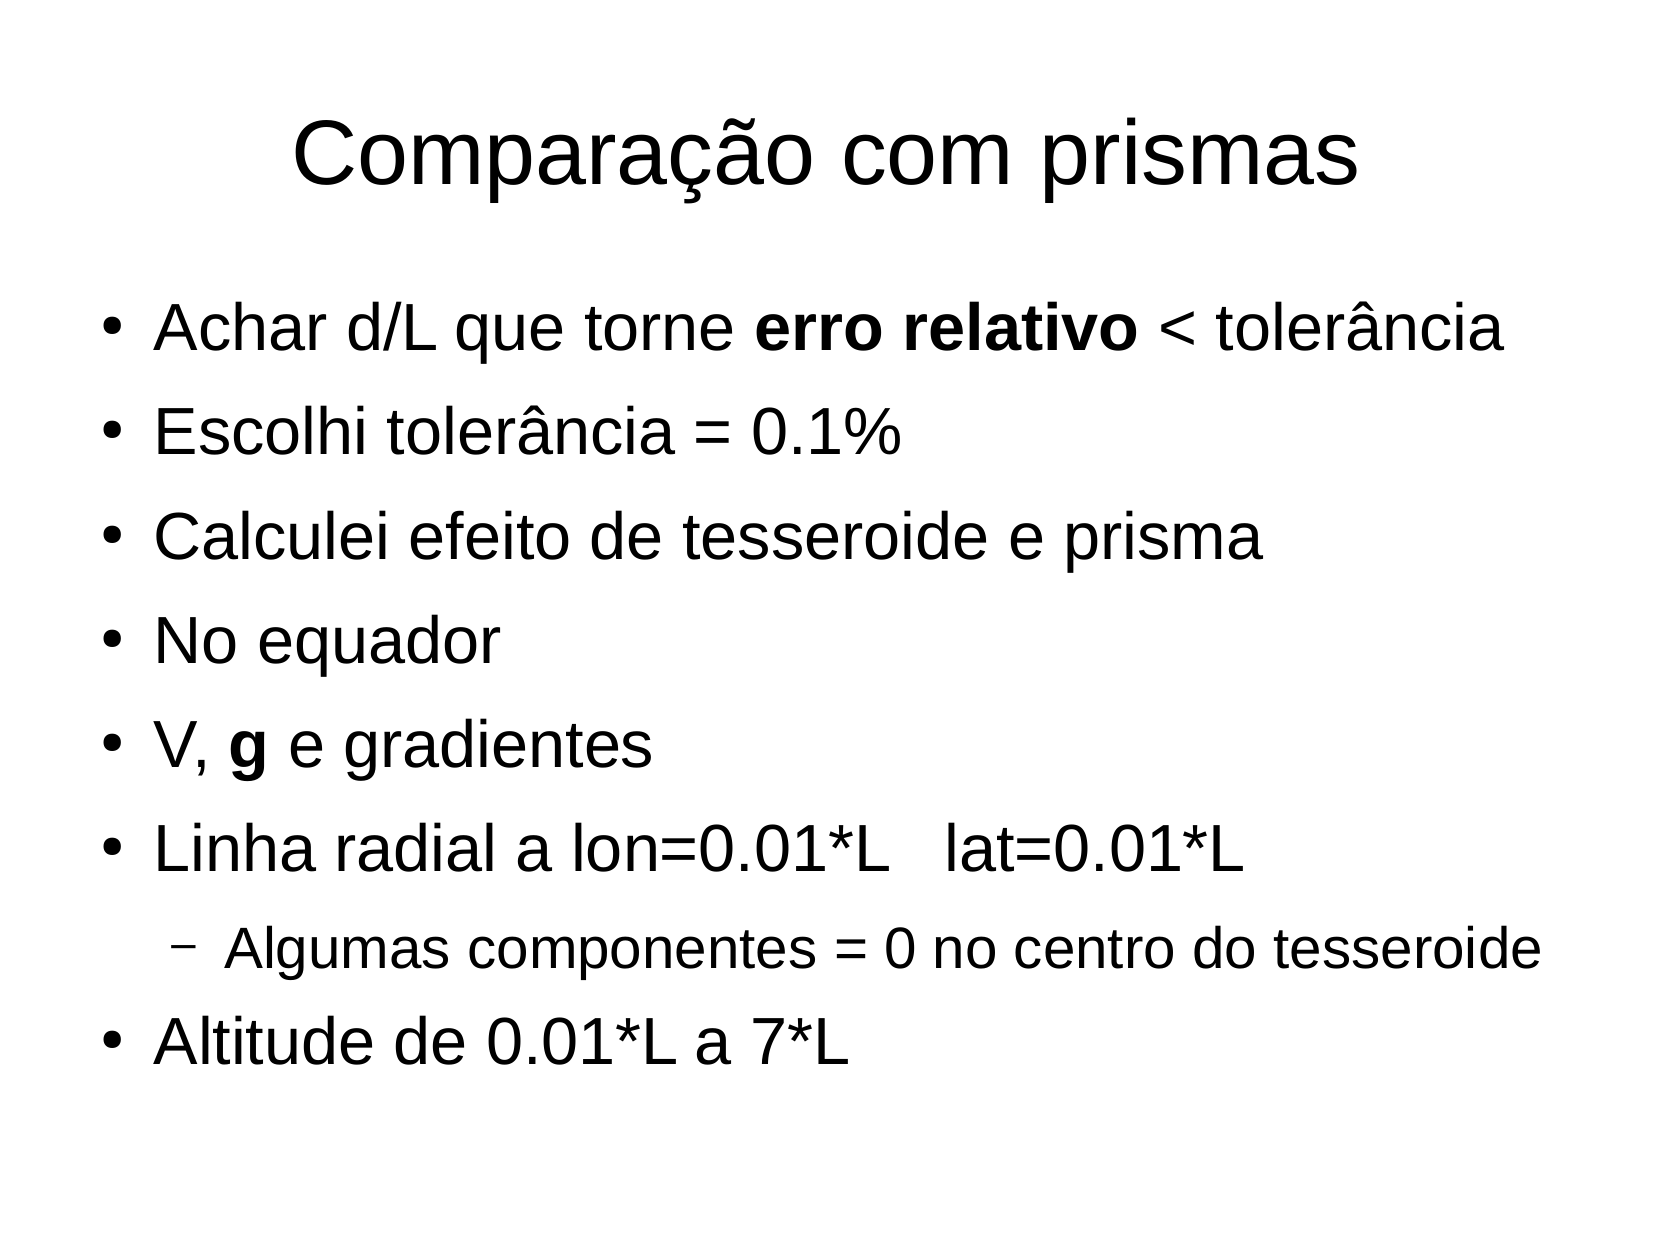

# Comparação com prismas
Achar d/L que torne erro relativo < tolerância
Escolhi tolerância = 0.1%
Calculei efeito de tesseroide e prisma
No equador
V, g e gradientes
Linha radial a lon=0.01*L lat=0.01*L
Algumas componentes = 0 no centro do tesseroide
Altitude de 0.01*L a 7*L